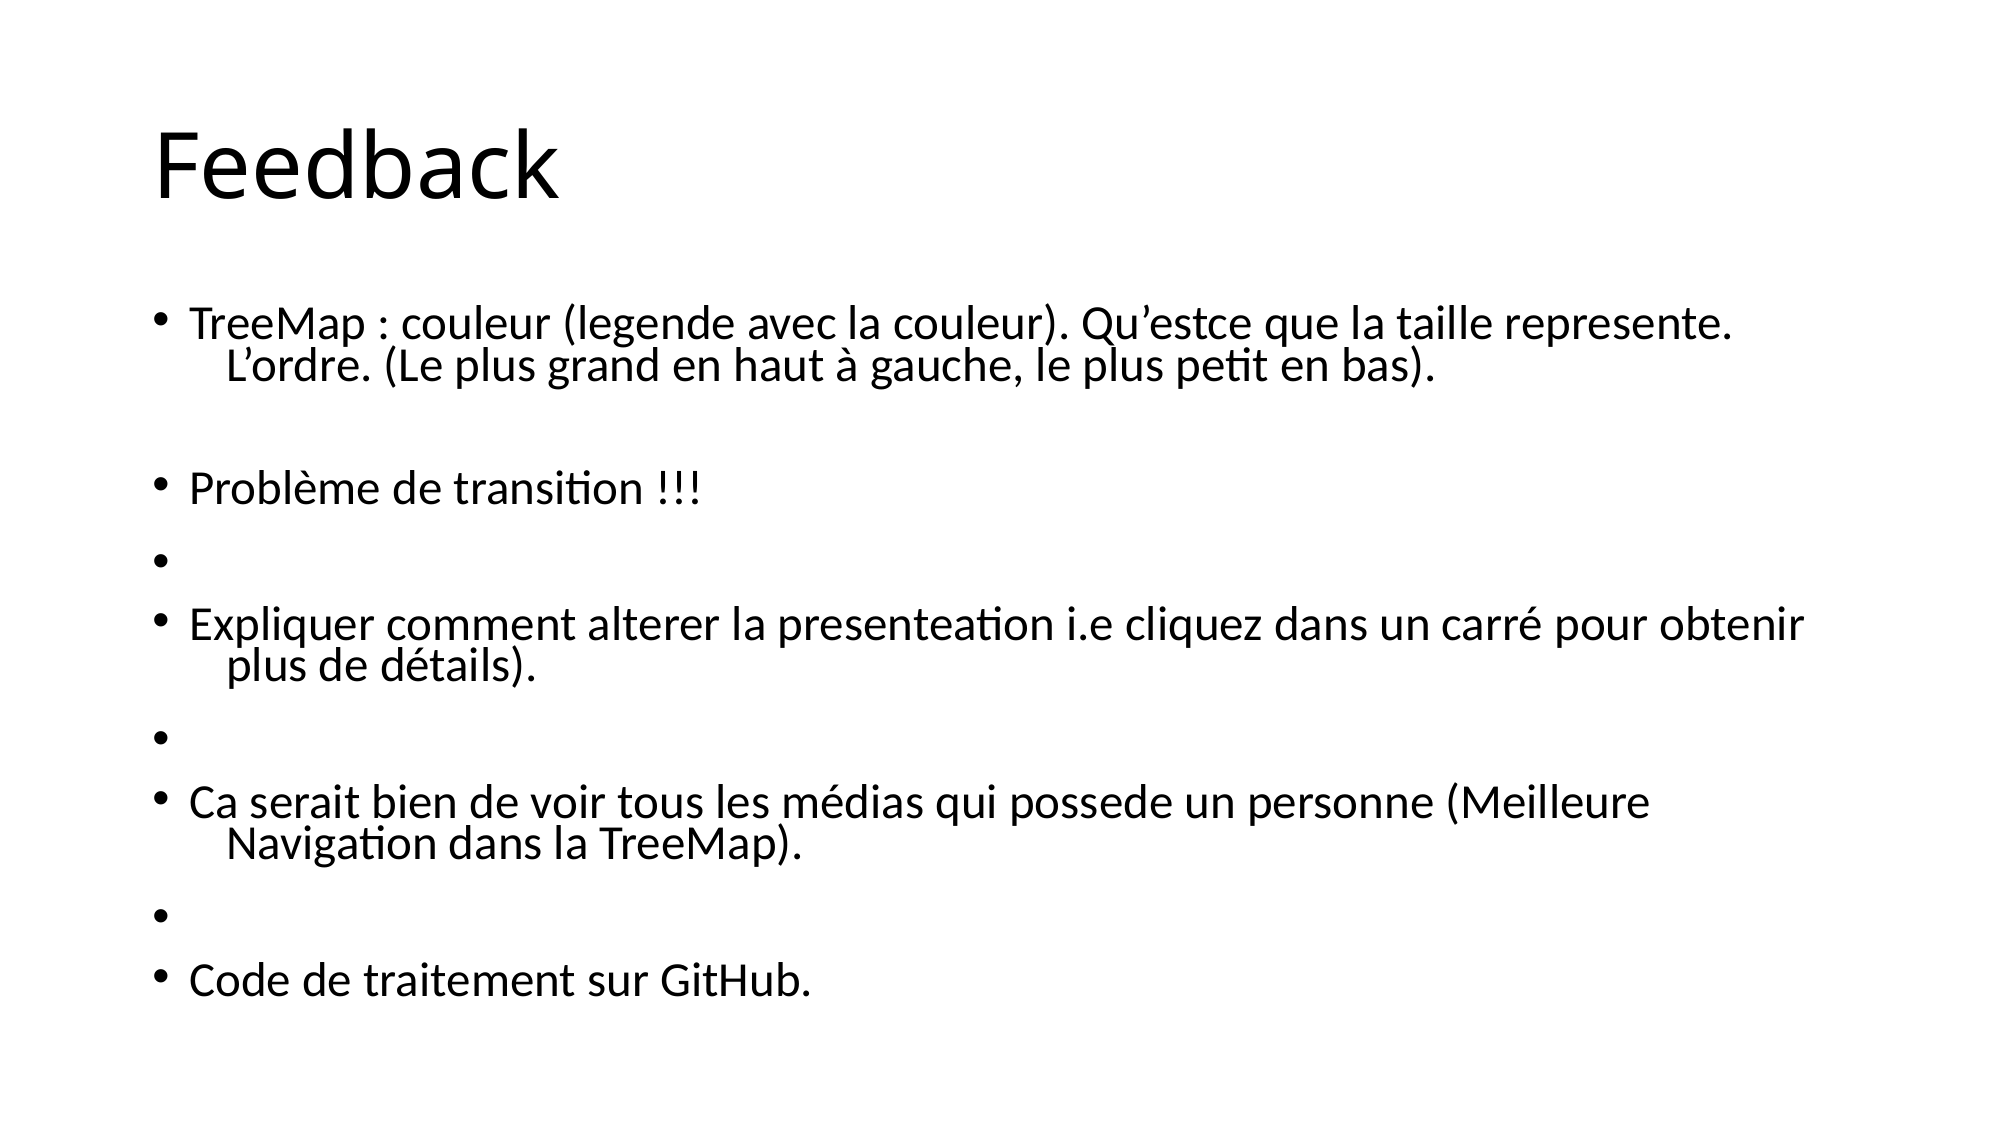

# Feedback
TreeMap : couleur (legende avec la couleur). Qu’estce que la taille represente. L’ordre. (Le plus grand en haut à gauche, le plus petit en bas).
Problème de transition !!!
Expliquer comment alterer la presenteation i.e cliquez dans un carré pour obtenir plus de détails).
Ca serait bien de voir tous les médias qui possede un personne (Meilleure Navigation dans la TreeMap).
Code de traitement sur GitHub.